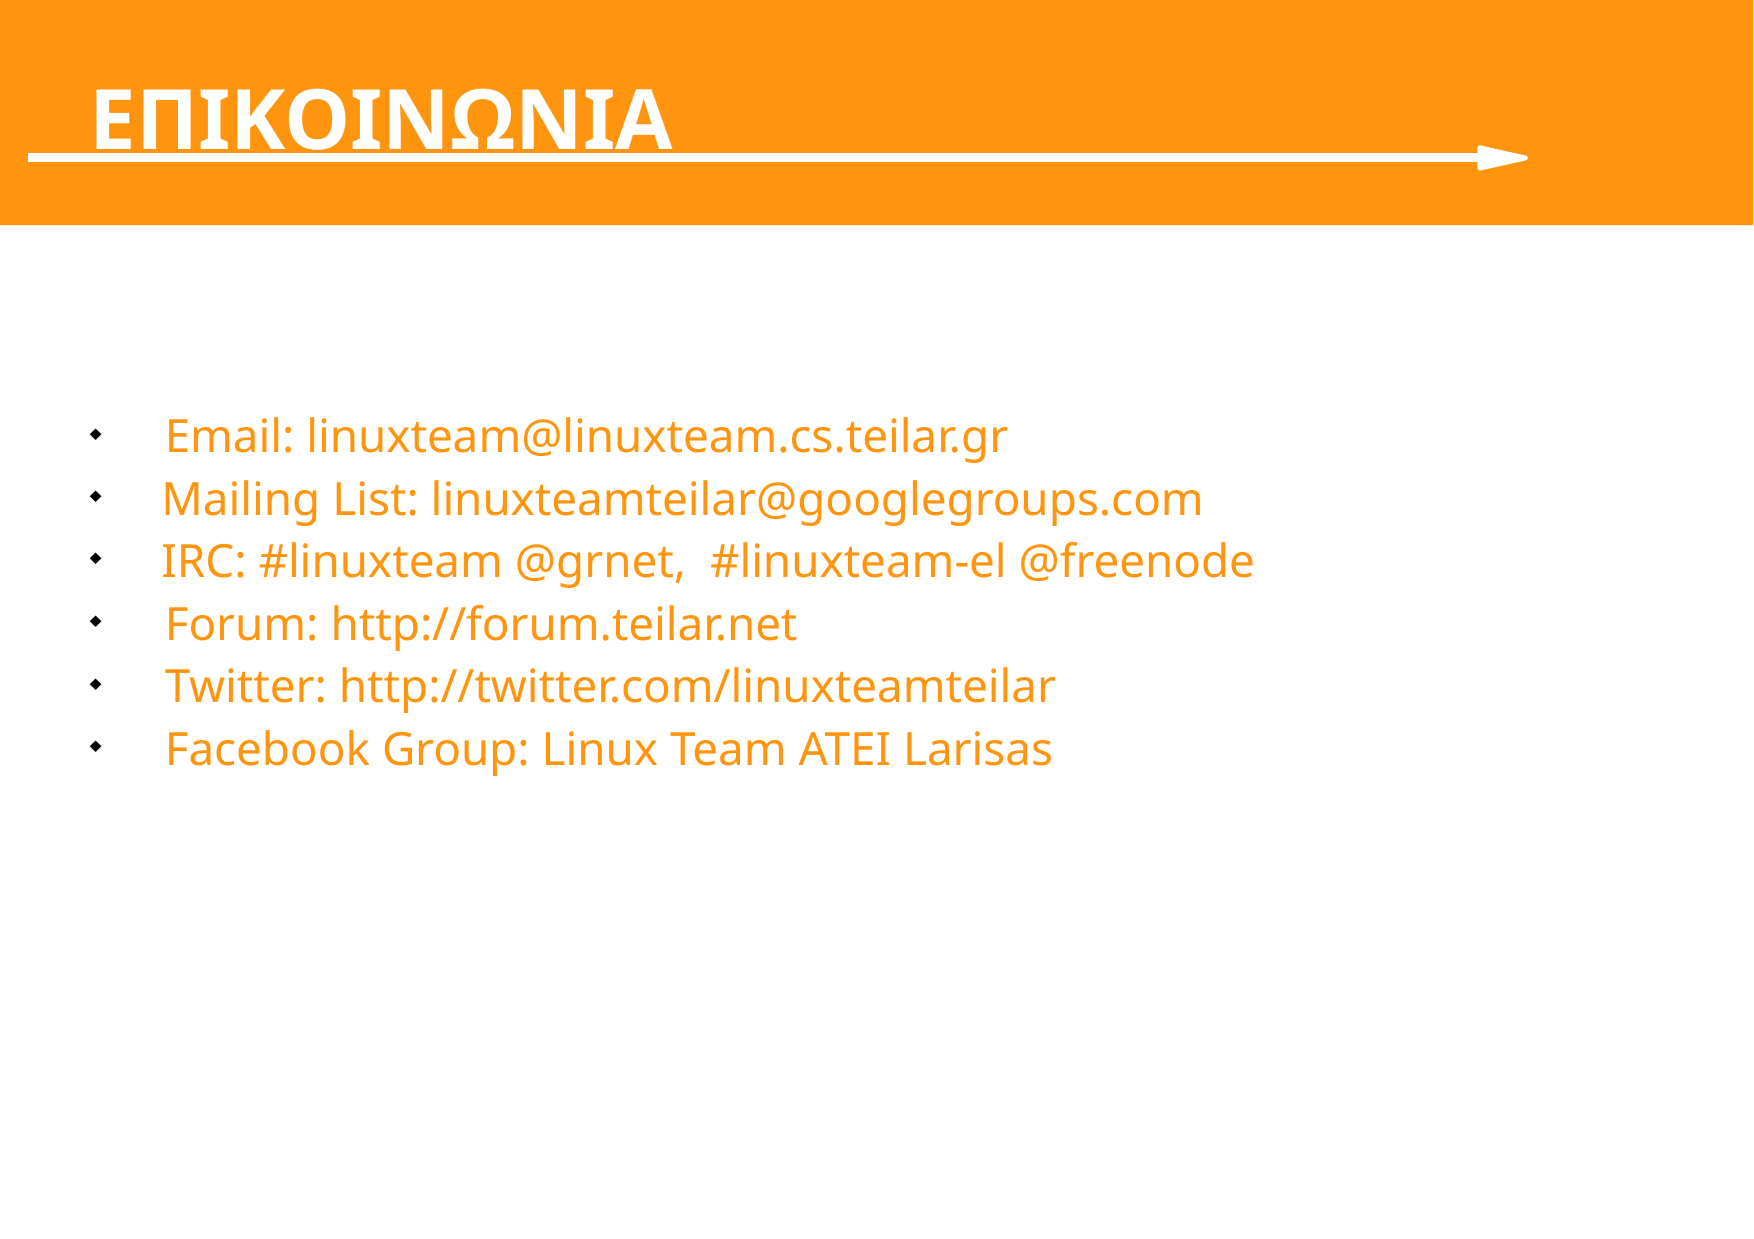

ΕΠΙΚΟΙΝΩΝΙΑ
	Email: linuxteam@linuxteam.cs.teilar.gr
 Mailing List: linuxteamteilar@googlegroups.com
 IRC: #linuxteam @grnet, #linuxteam-el @freenode
 	Forum: http://forum.teilar.net
 	Twitter: http://twitter.com/linuxteamteilar
 	Facebook Group: Linux Team ATEI Larisas